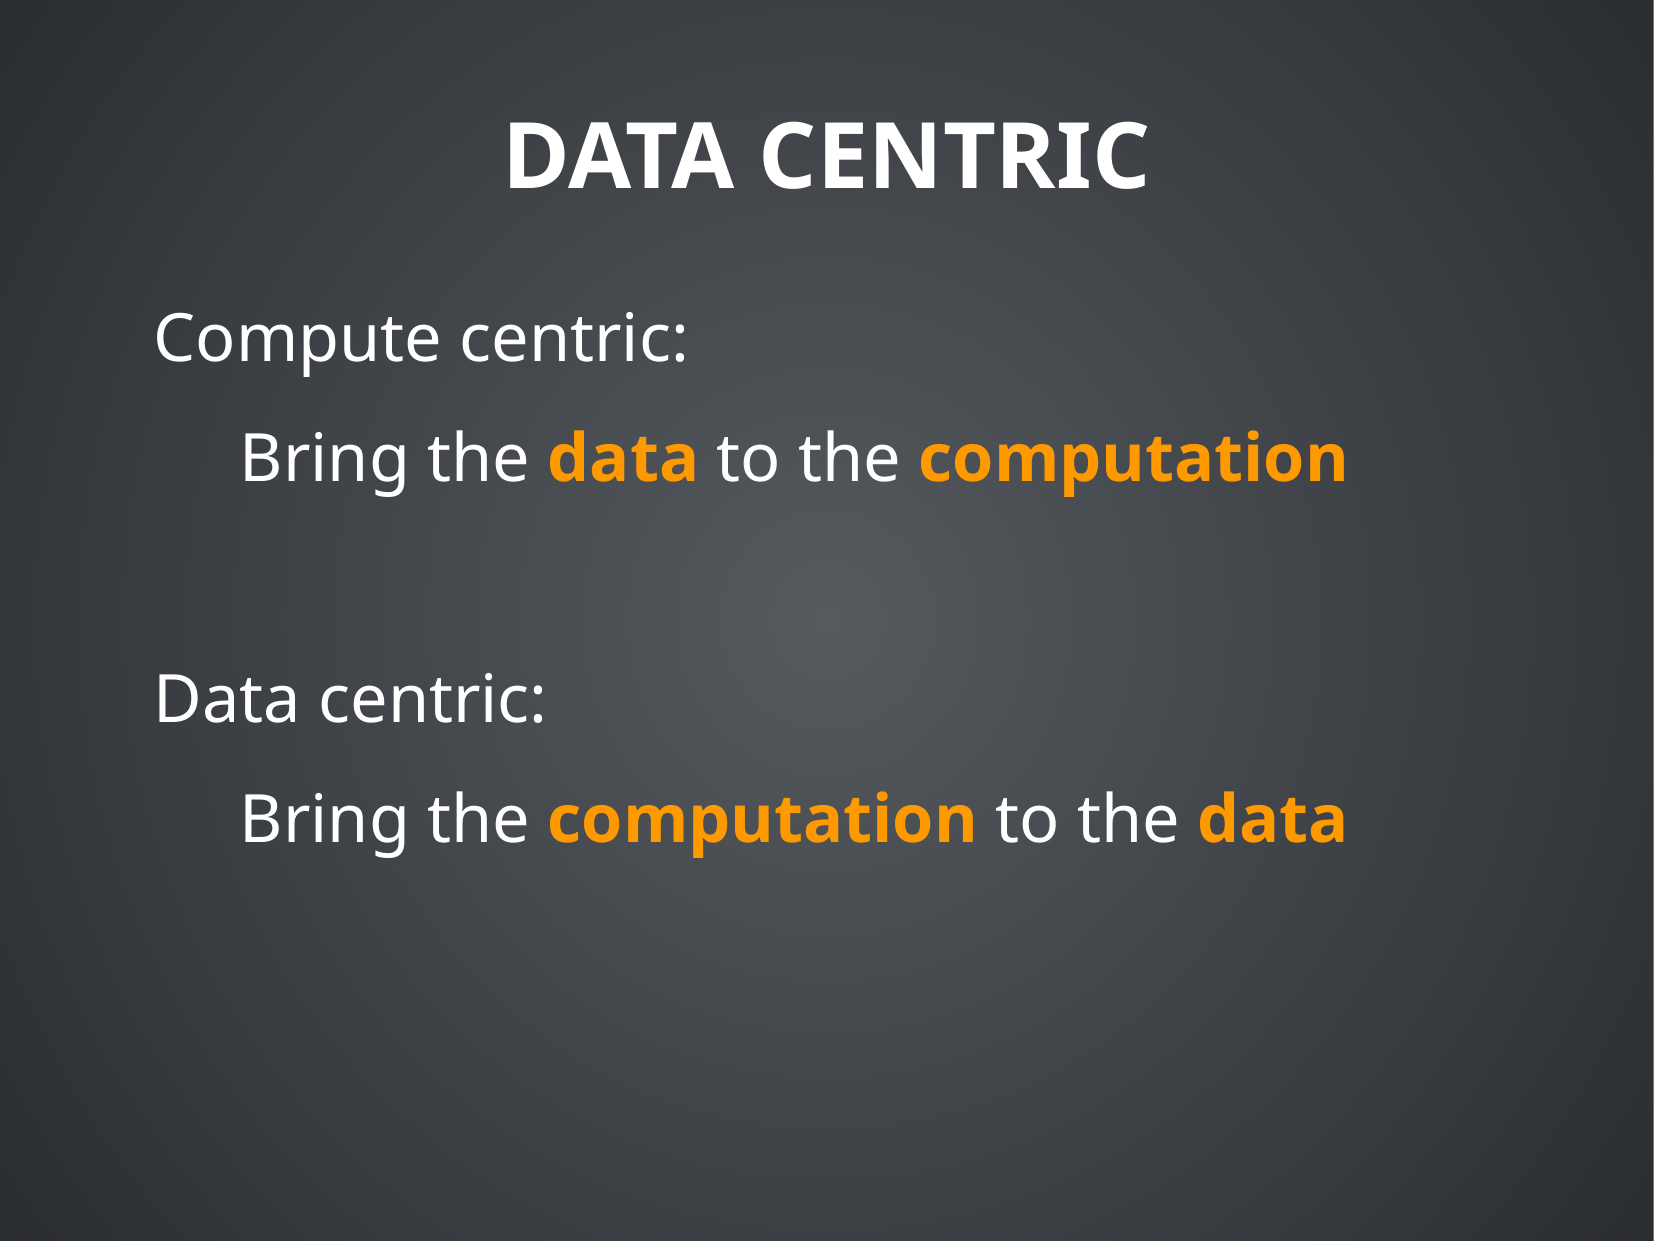

# DATA CENTRIC
Compute centric:
 Bring the data to the computation
Data centric:
 Bring the computation to the data